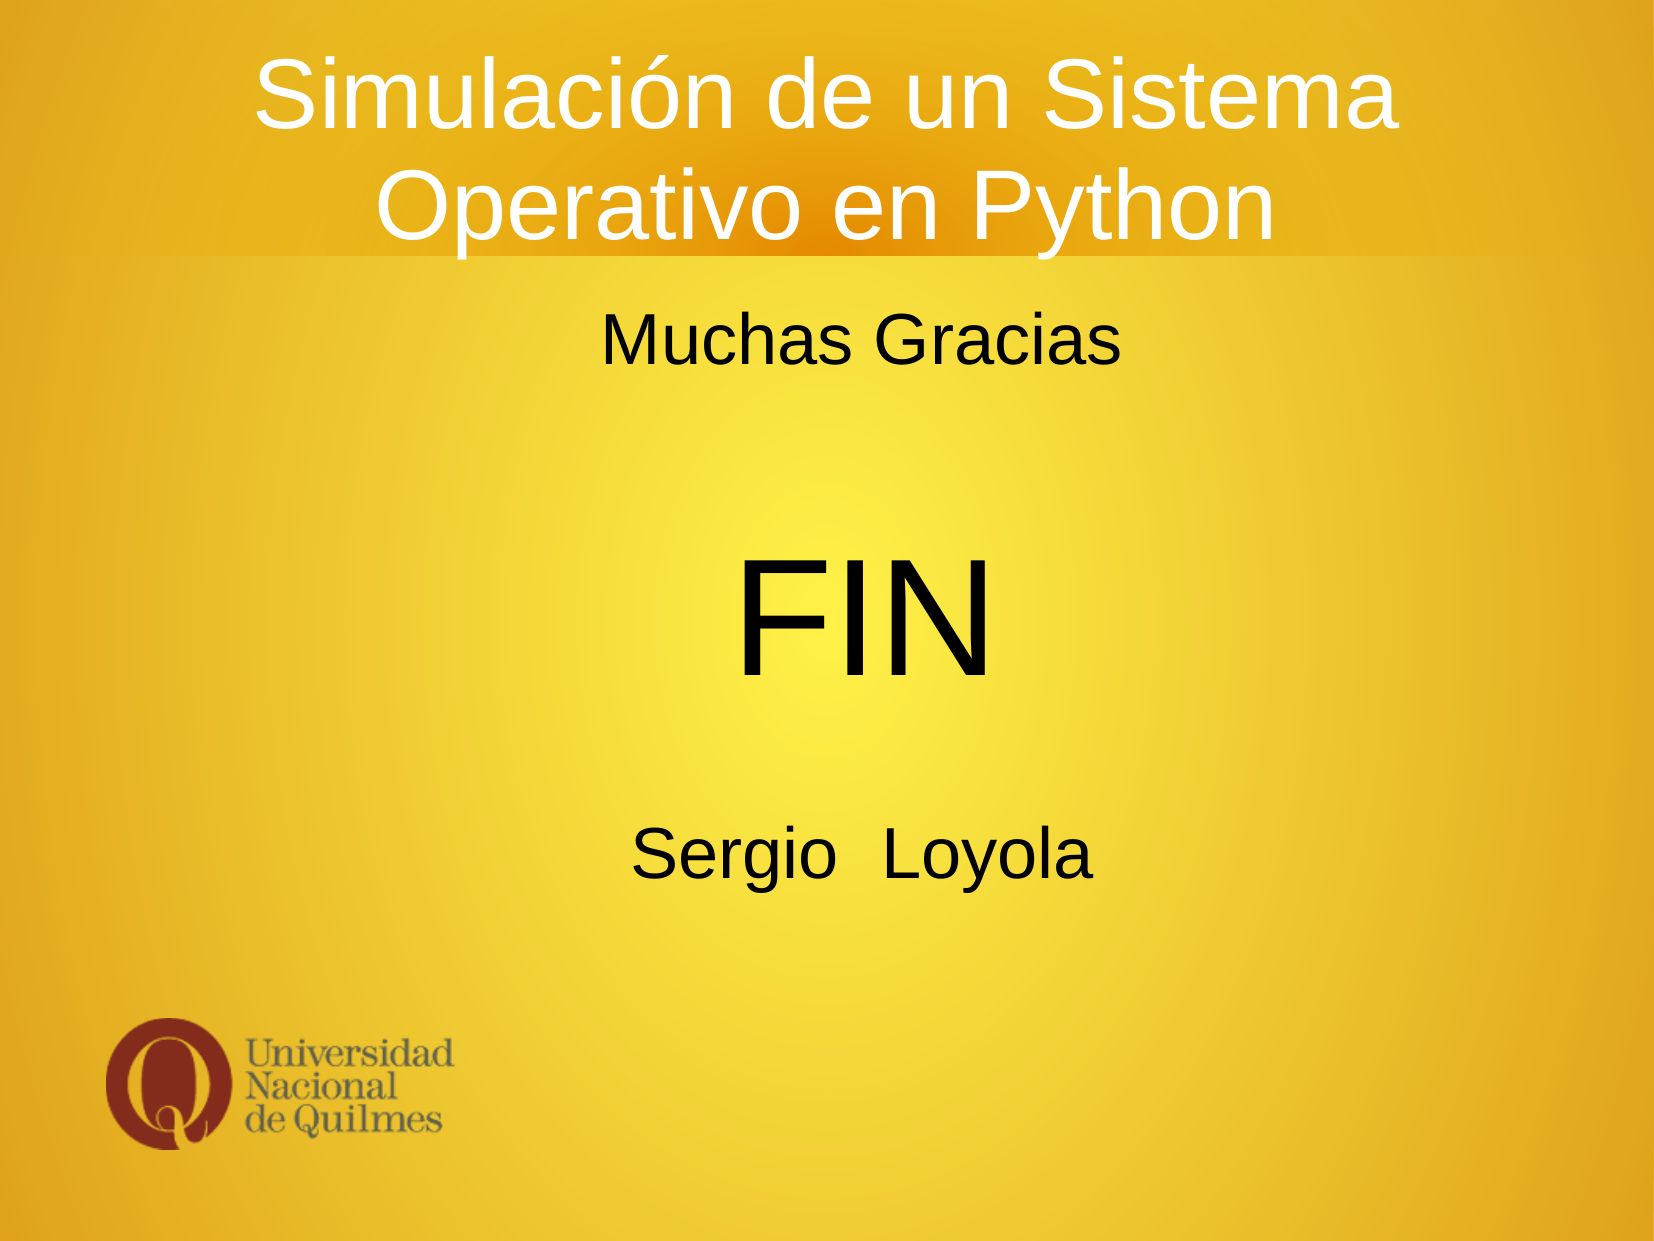

# Simulación de un Sistema Operativo en Python
Muchas Gracias
FIN
Sergio Loyola